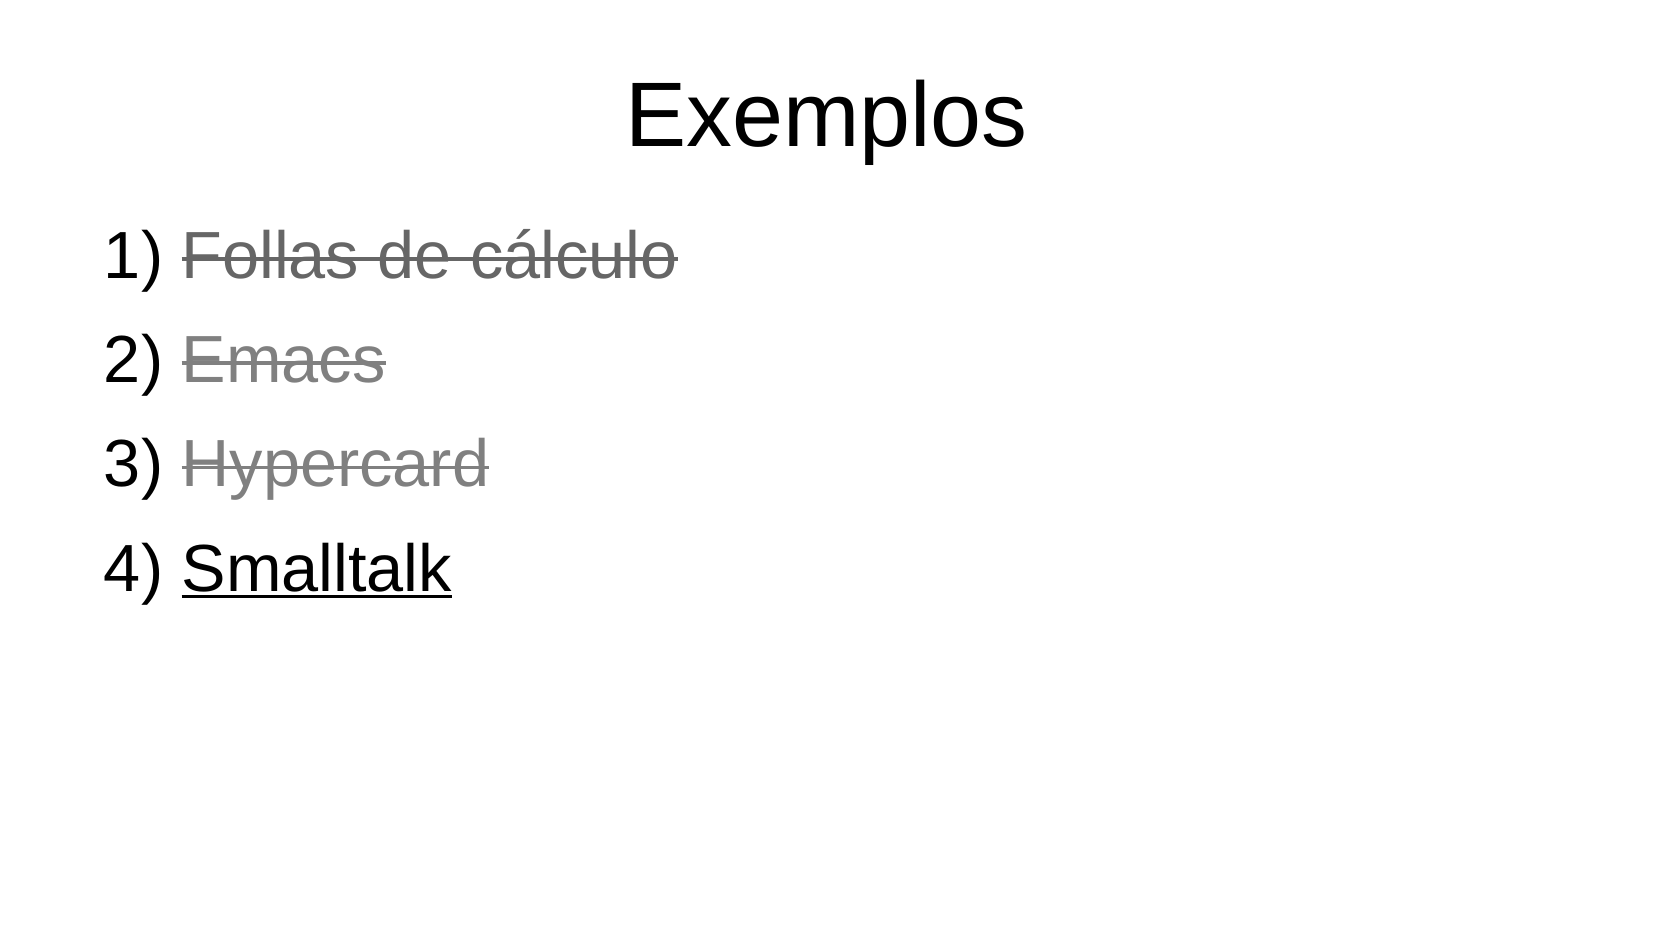

# Exemplos
 Follas de cálculo
 Emacs
 Hypercard
 Smalltalk